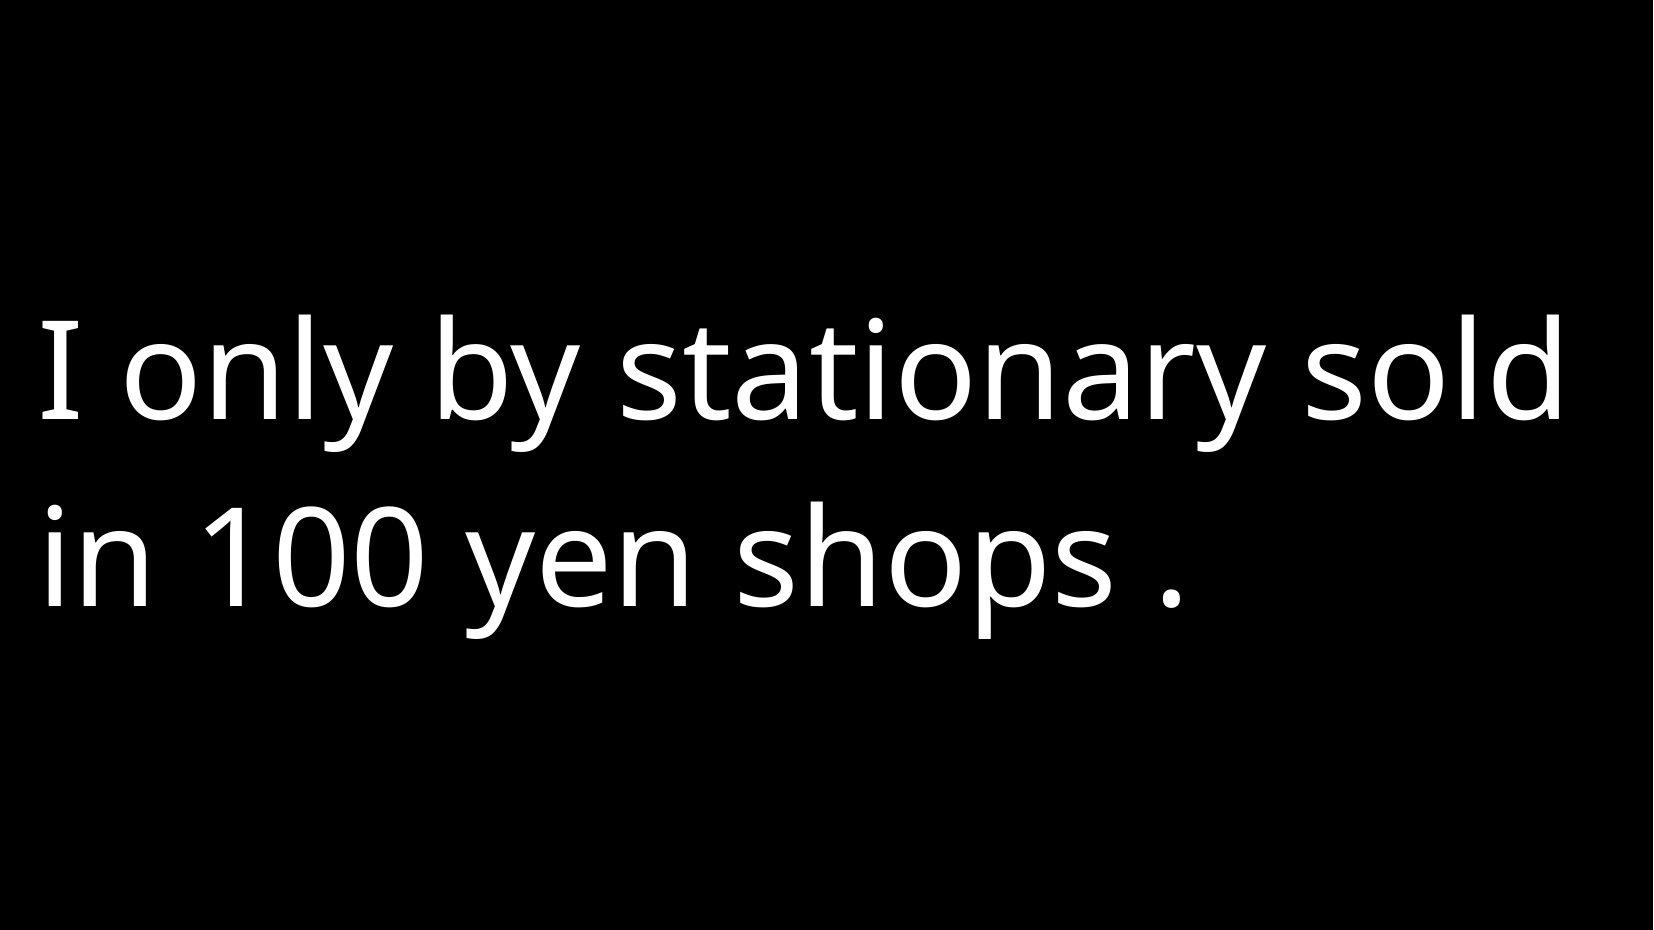

# I only by stationary sold in 100 yen shops .